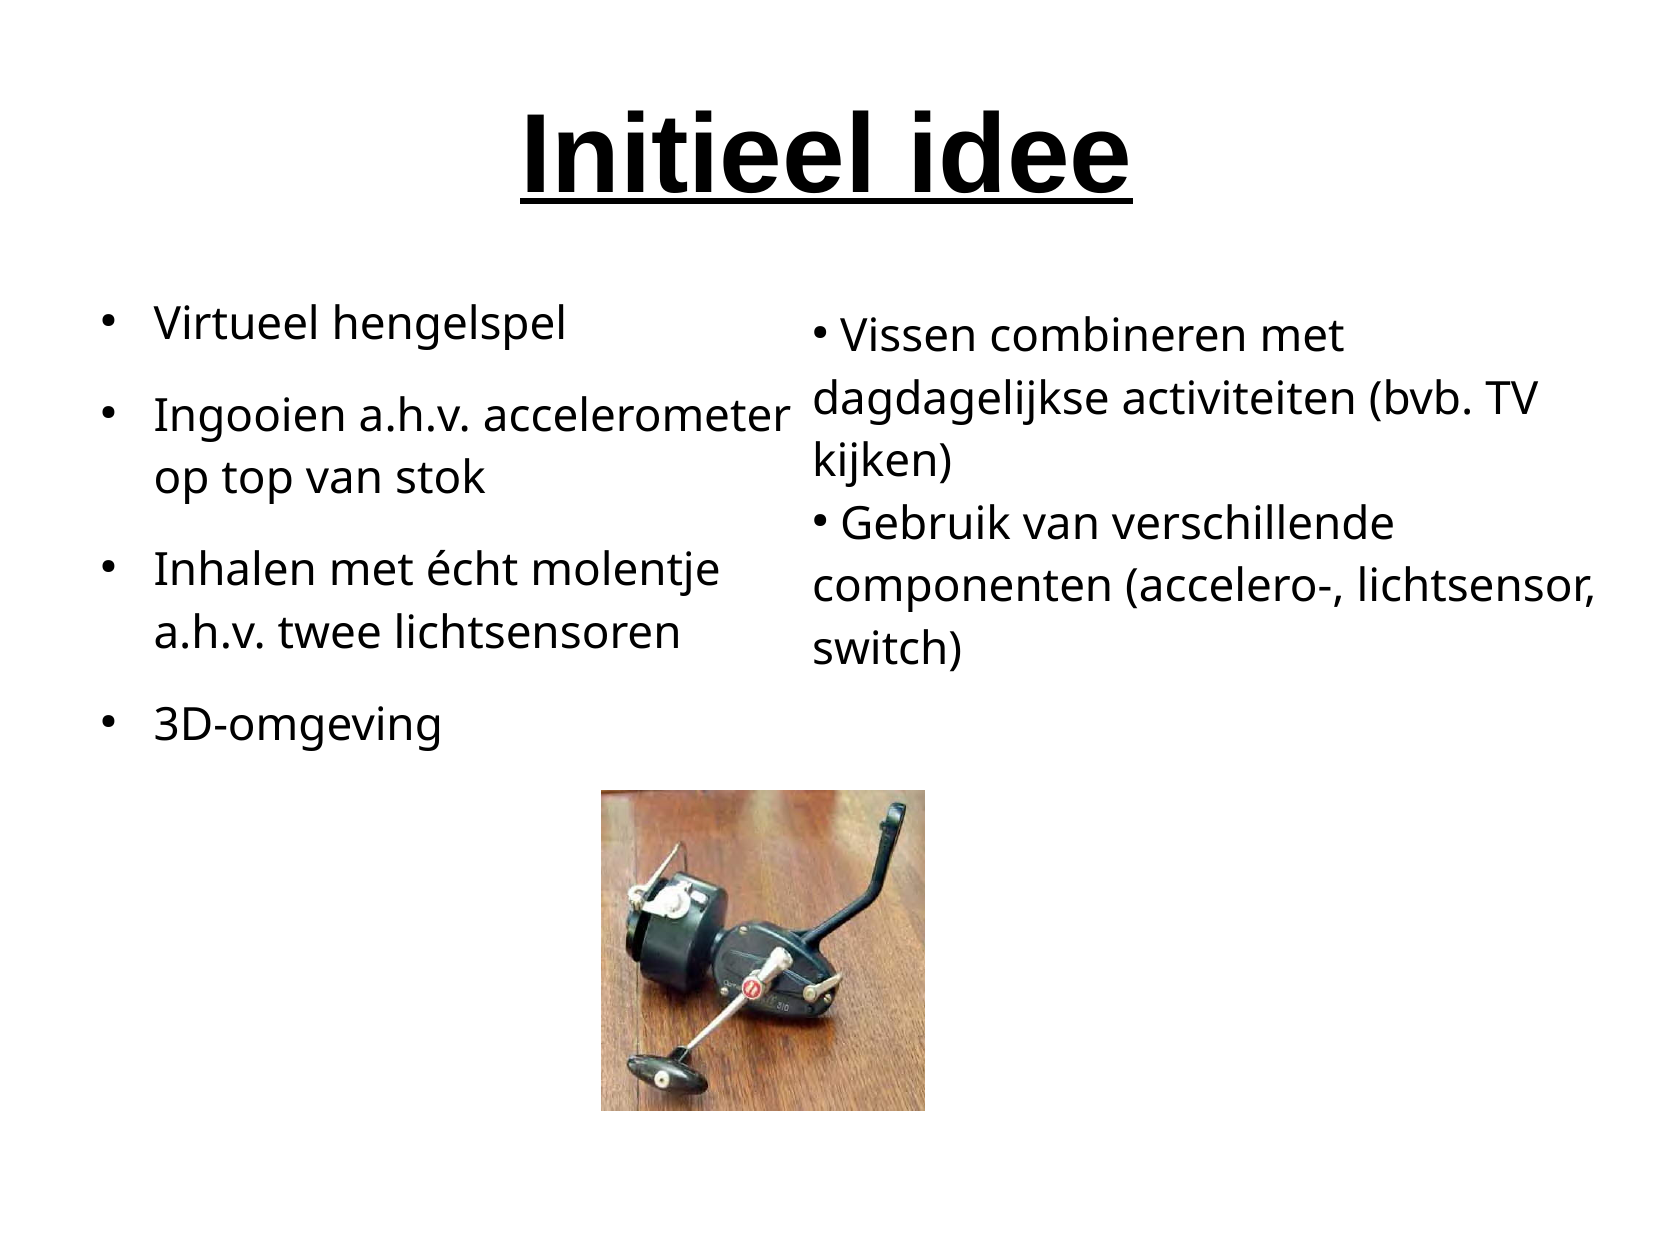

# Initieel idee
Virtueel hengelspel
Ingooien a.h.v. accelerometer op top van stok
Inhalen met écht molentje a.h.v. twee lichtsensoren
3D-omgeving
 Vissen combineren met dagdagelijkse activiteiten (bvb. TV kijken)
 Gebruik van verschillende componenten (accelero-, lichtsensor, switch)